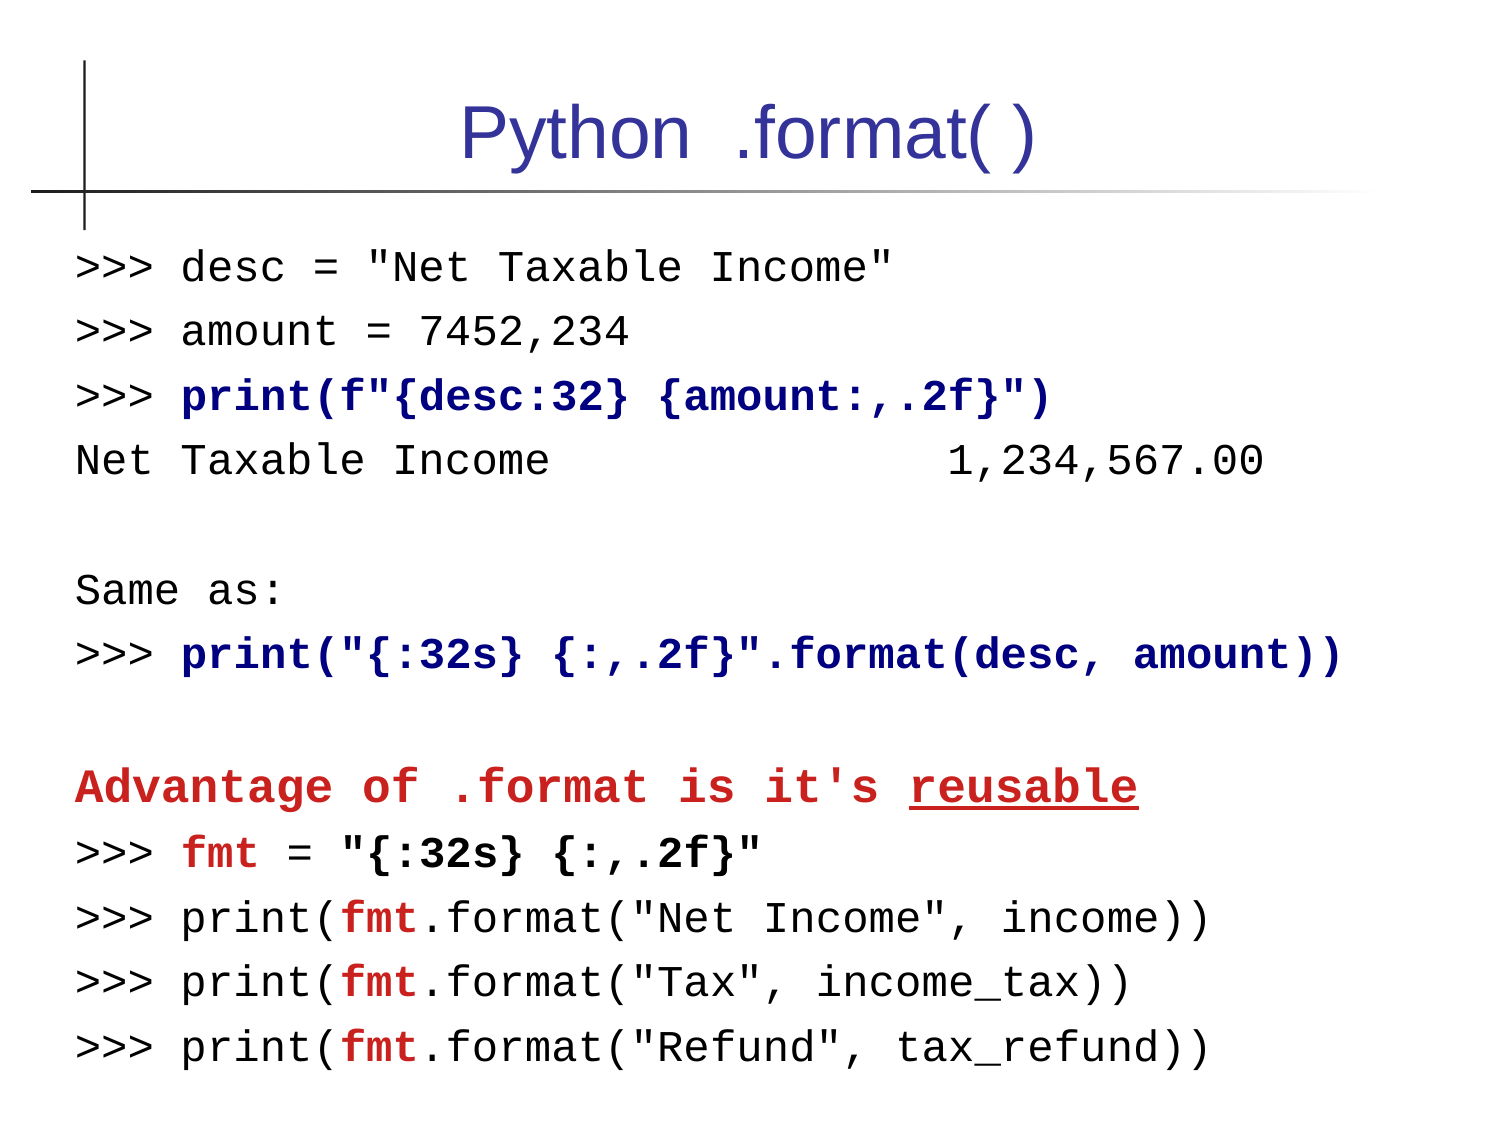

# Python .format( )
>>> desc = "Net Taxable Income"
>>> amount = 7452,234
>>> print(f"{desc:32} {amount:,.2f}")
Net Taxable Income 1,234,567.00
Same as:
>>> print("{:32s} {:,.2f}".format(desc, amount))
Advantage of .format is it's reusable
>>> fmt = "{:32s} {:,.2f}"
>>> print(fmt.format("Net Income", income))
>>> print(fmt.format("Tax", income_tax))
>>> print(fmt.format("Refund", tax_refund))